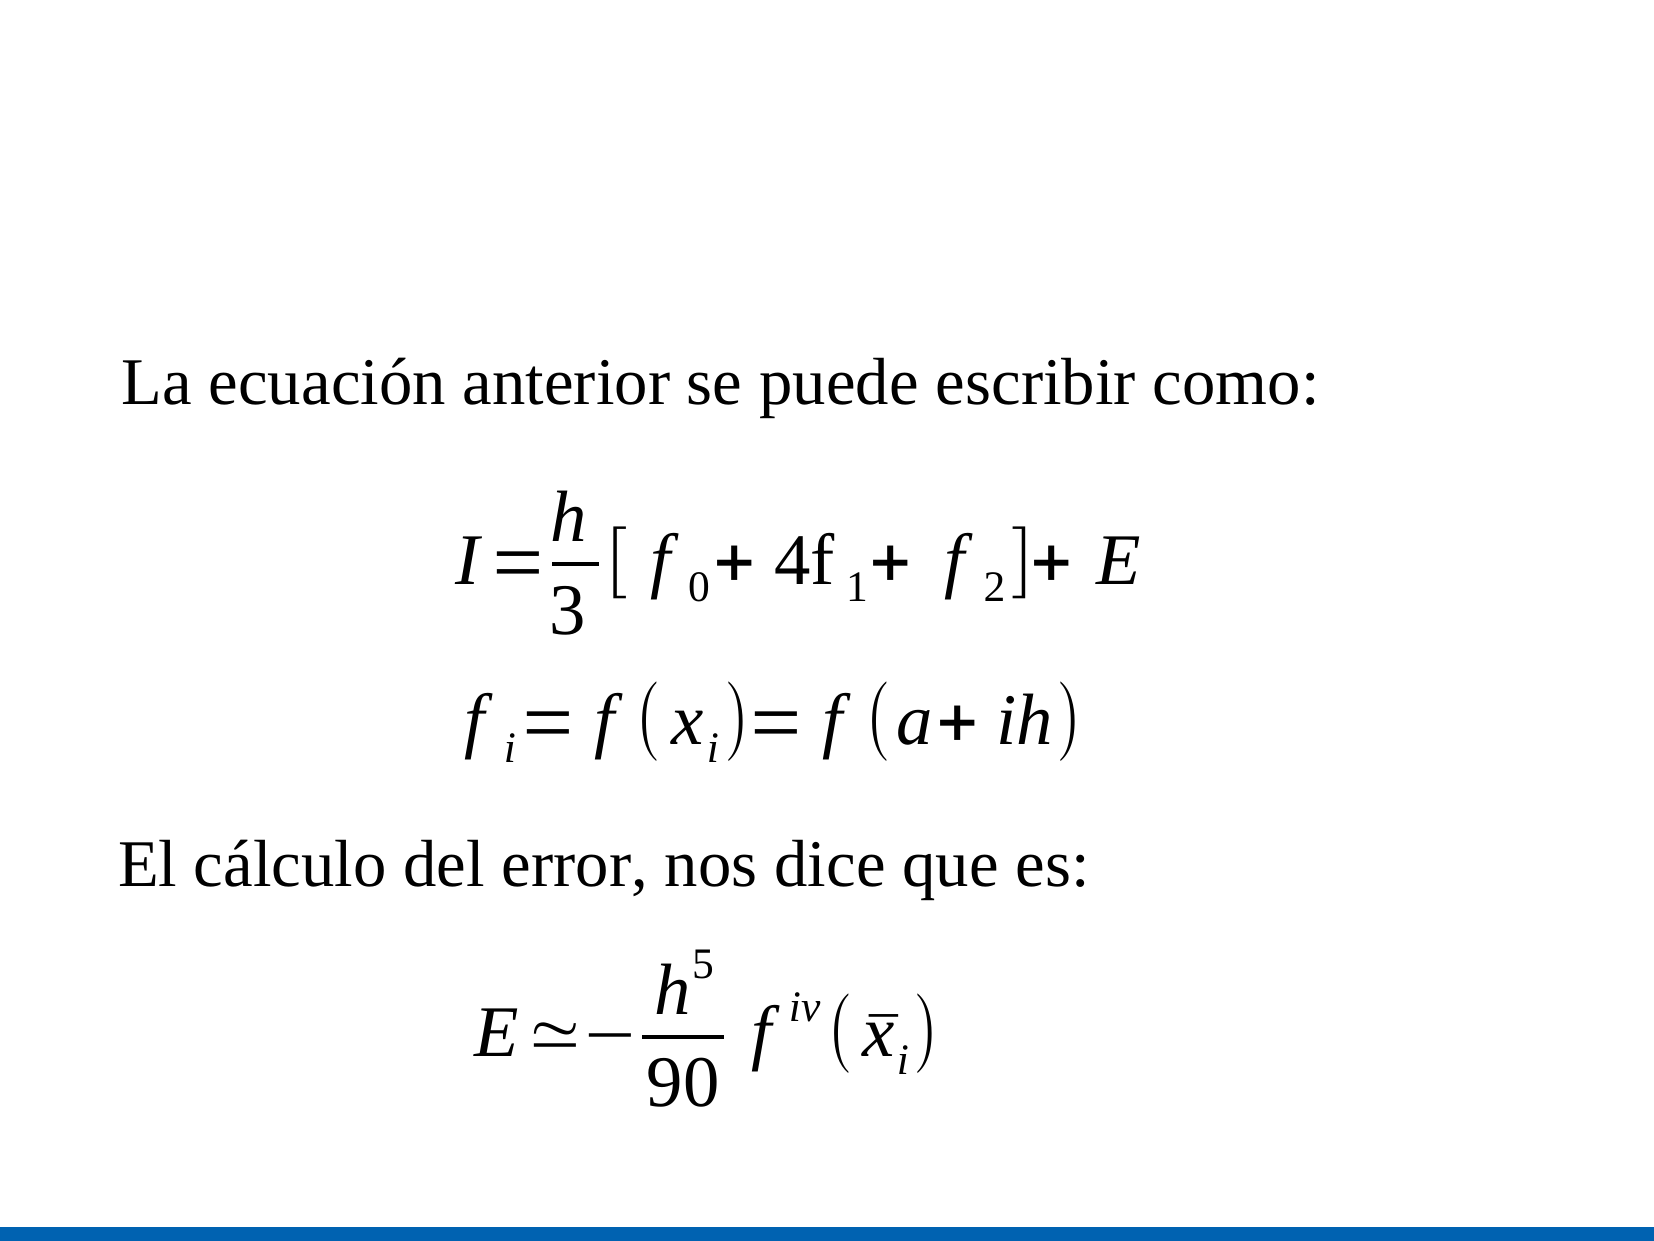

#
La ecuación anterior se puede escribir como:
El cálculo del error, nos dice que es: